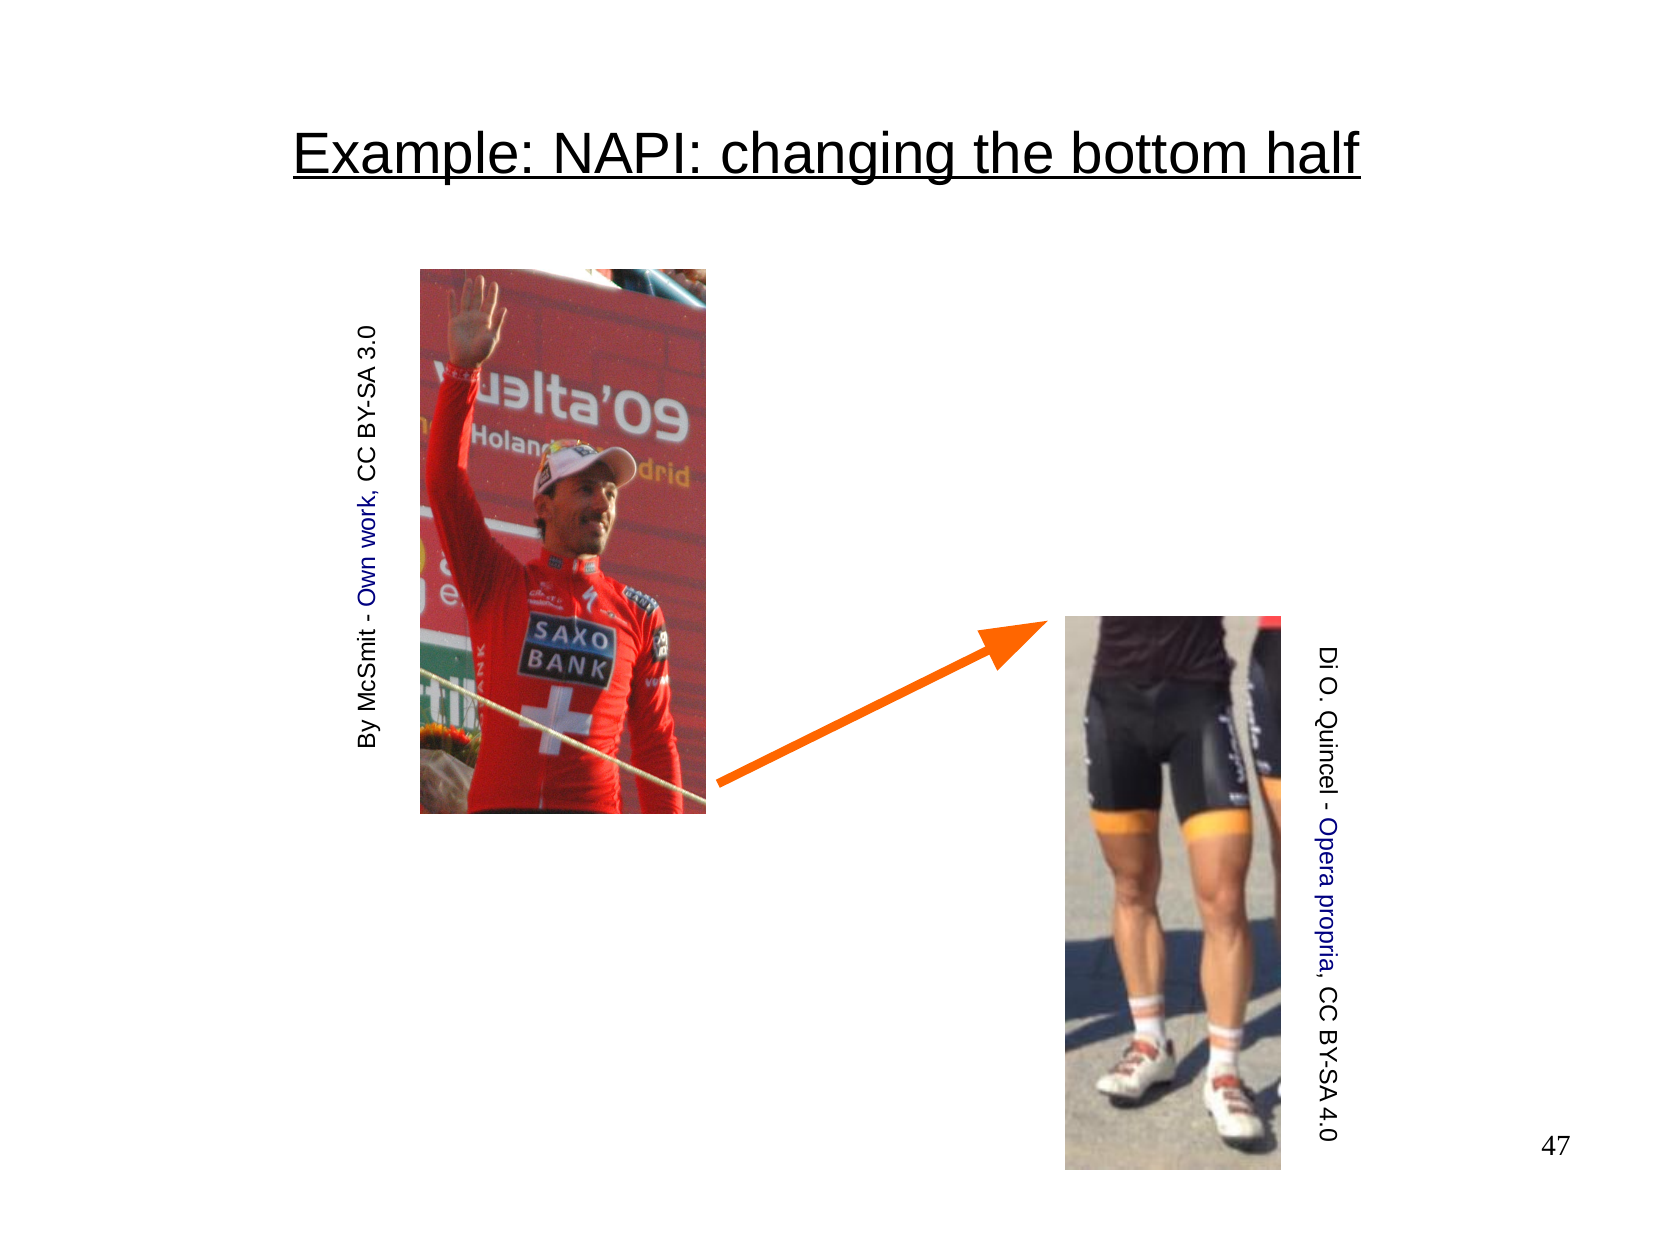

# Example: NAPI: changing the bottom half
By McSmit - Own work, CC BY-SA 3.0
Di O. Quincel - Opera propria, CC BY-SA 4.0
47